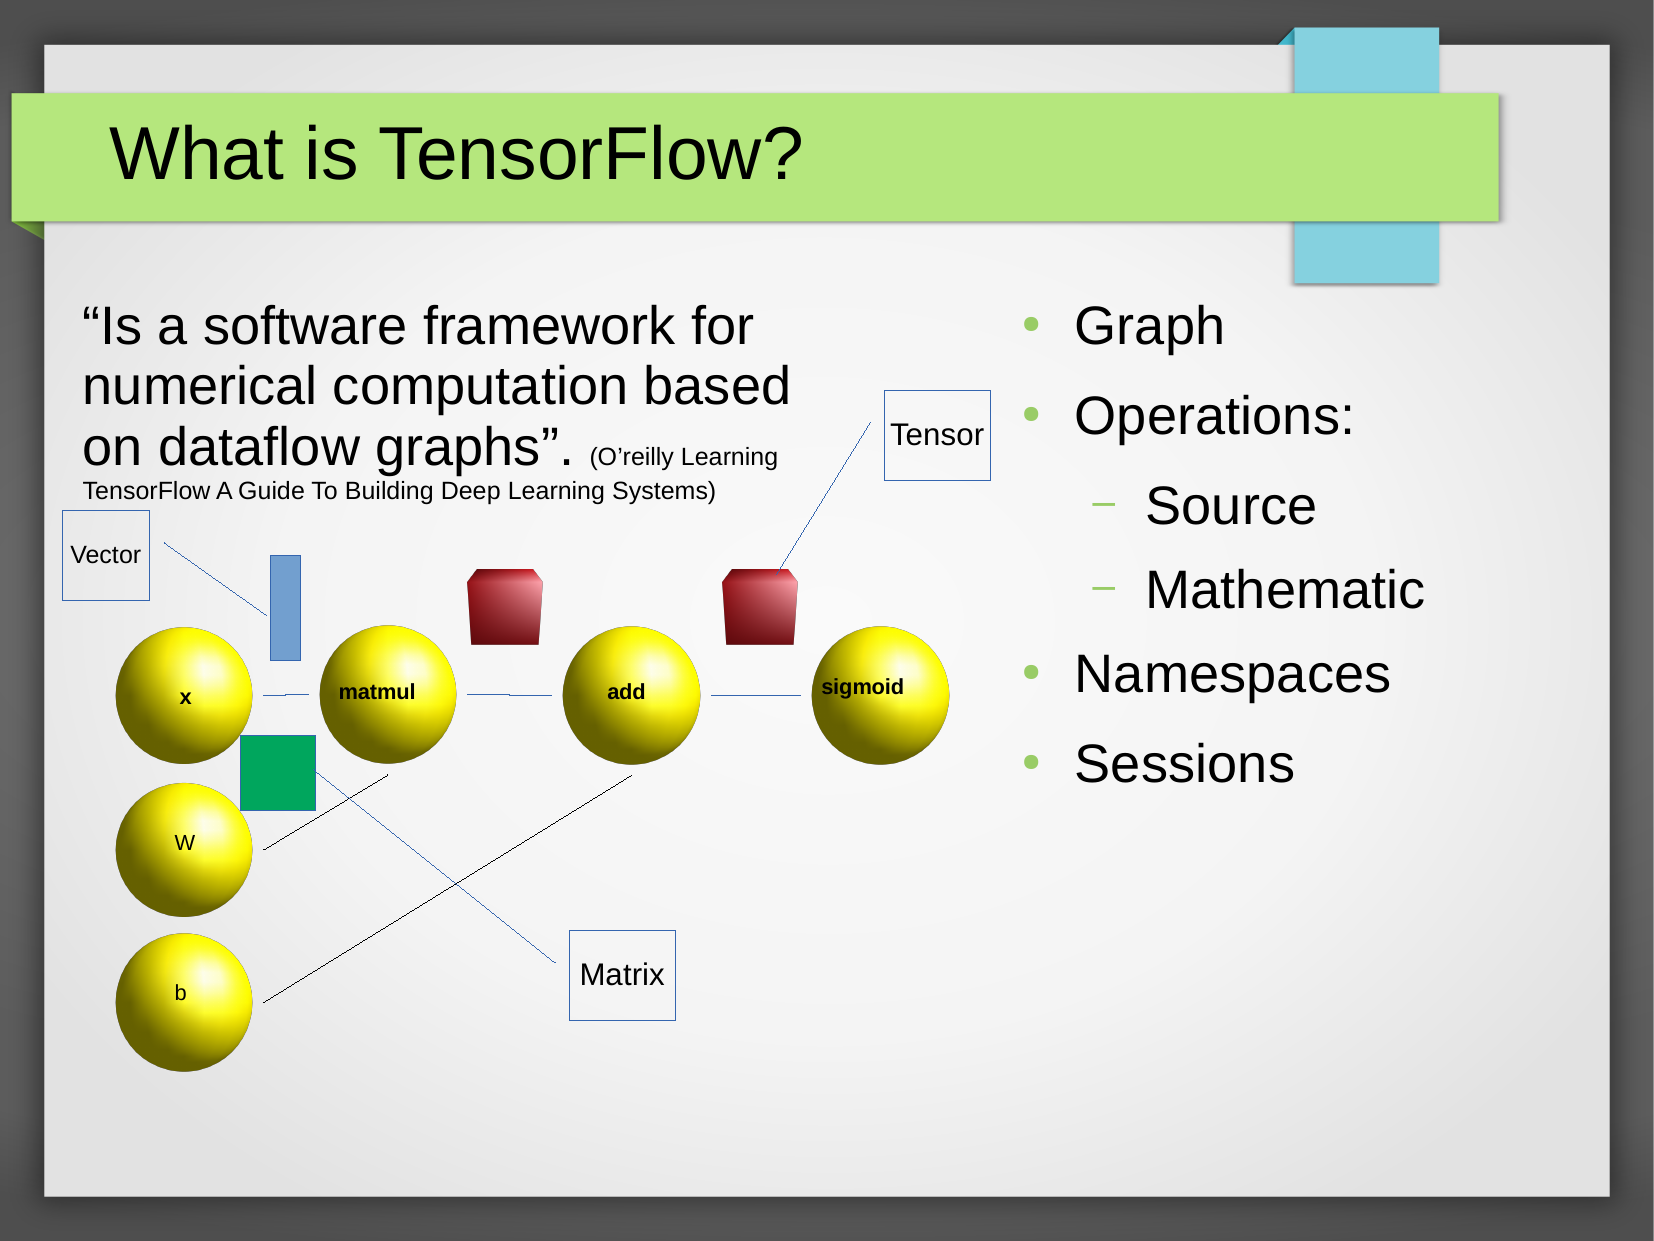

# What is TensorFlow?
“Is a software framework for numerical computation based on dataflow graphs”. (O’reilly Learning TensorFlow A Guide To Building Deep Learning Systems)
Graph
Operations:
Source
Mathematic
Namespaces
Sessions
Tensor
Vector
Matrix
sigmoid
matmul
add
x
W
b